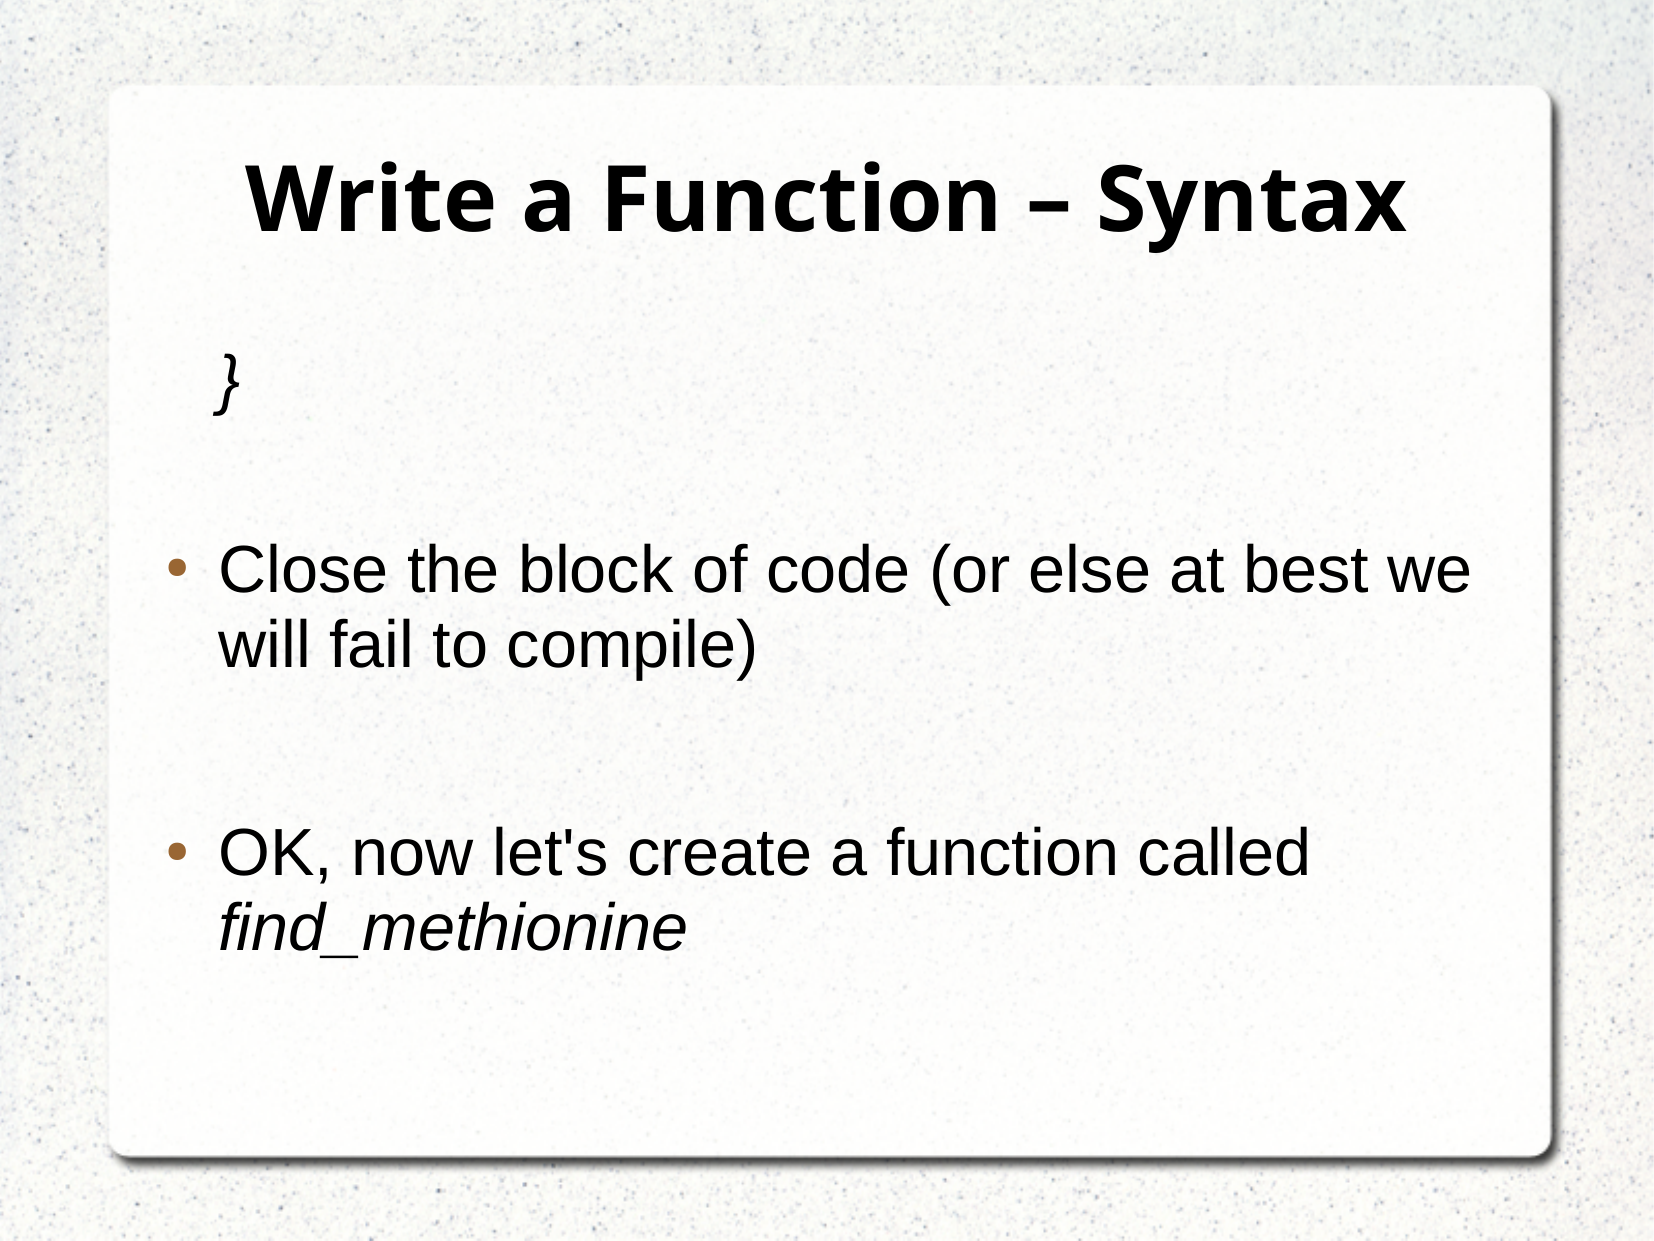

# Write a Function – Syntax
}
Close the block of code (or else at best we will fail to compile)
OK, now let's create a function called find_methionine